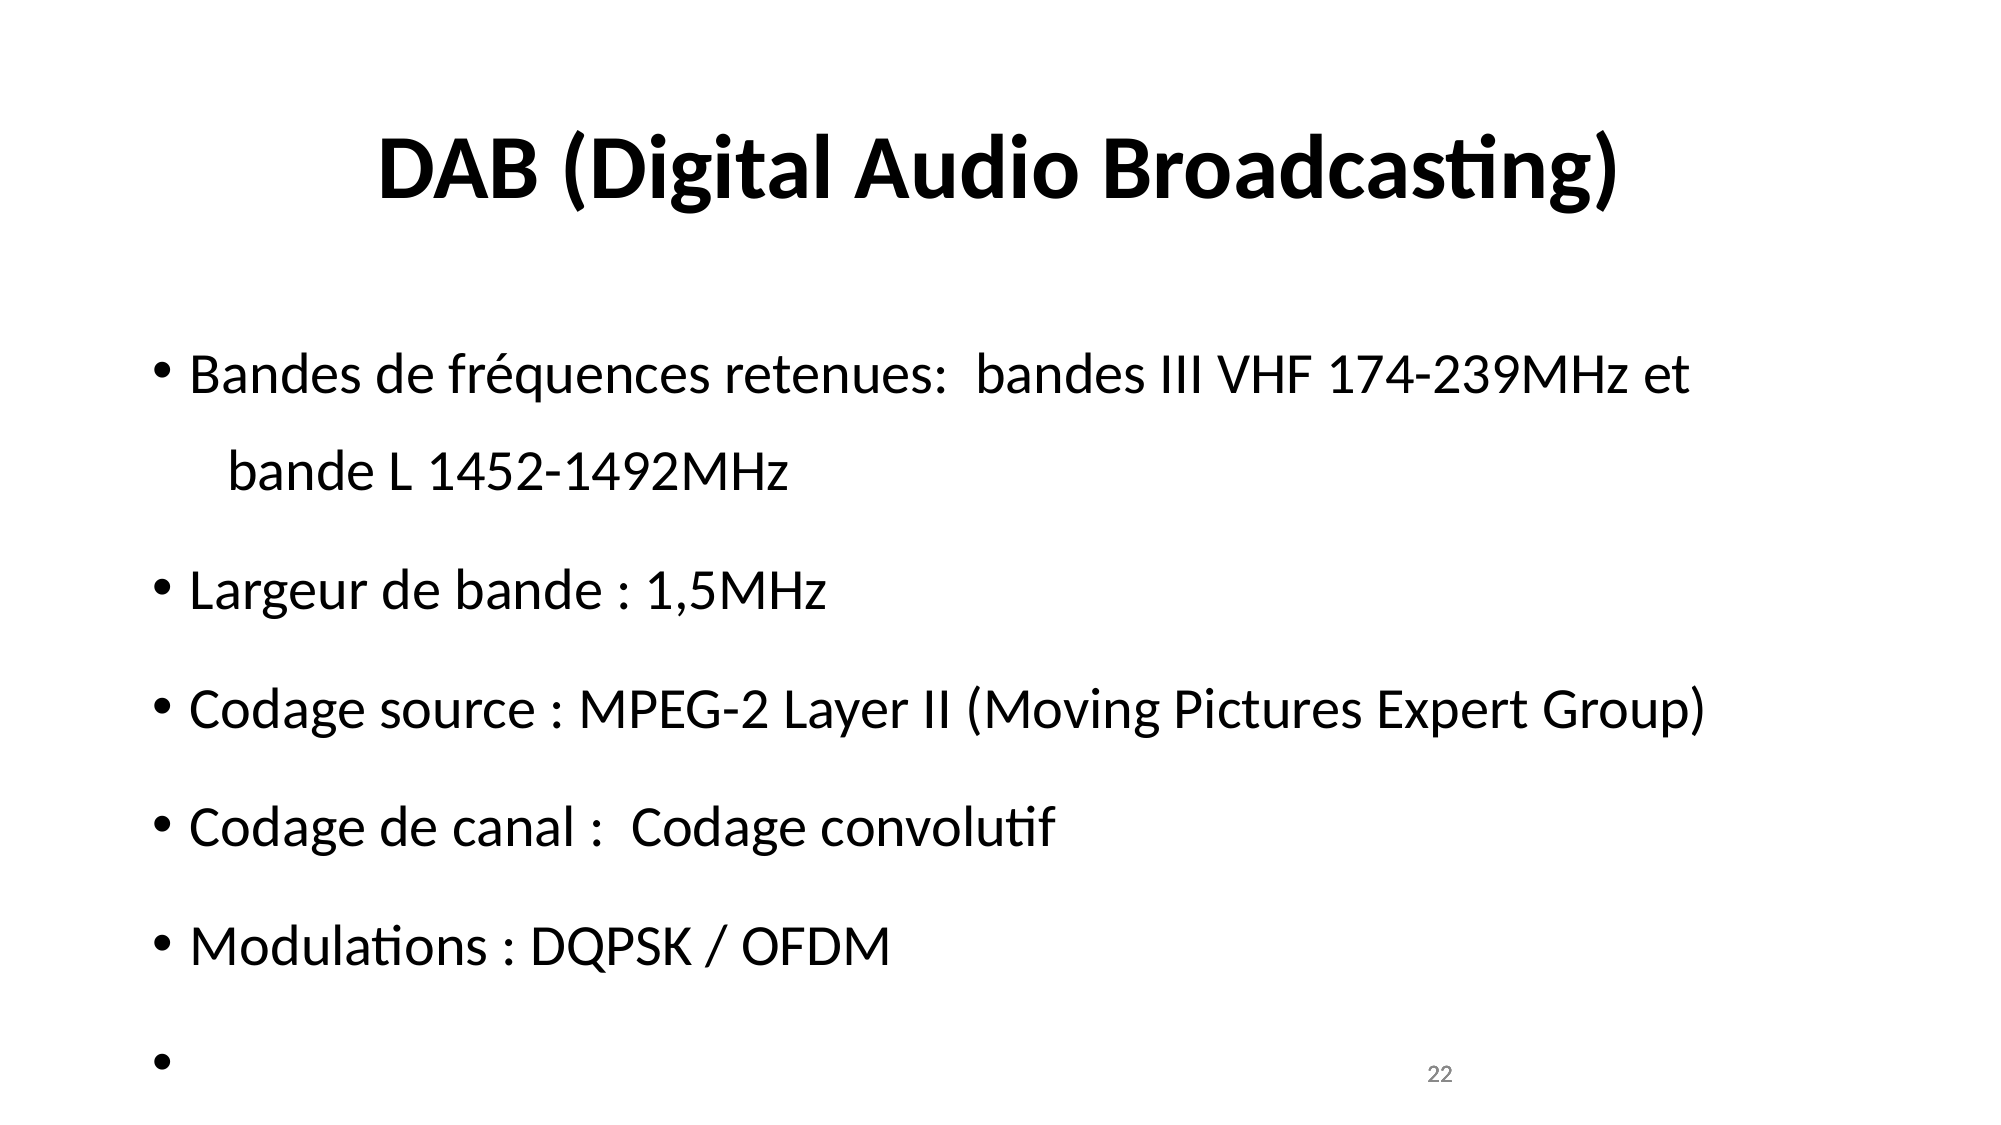

# DAB (Digital Audio Broadcasting)
Bandes de fréquences retenues: bandes III VHF 174-239MHz et bande L 1452-1492MHz
Largeur de bande : 1,5MHz
Codage source : MPEG-2 Layer II (Moving Pictures Expert Group)
Codage de canal : Codage convolutif
Modulations : DQPSK / OFDM
22
22
22
22